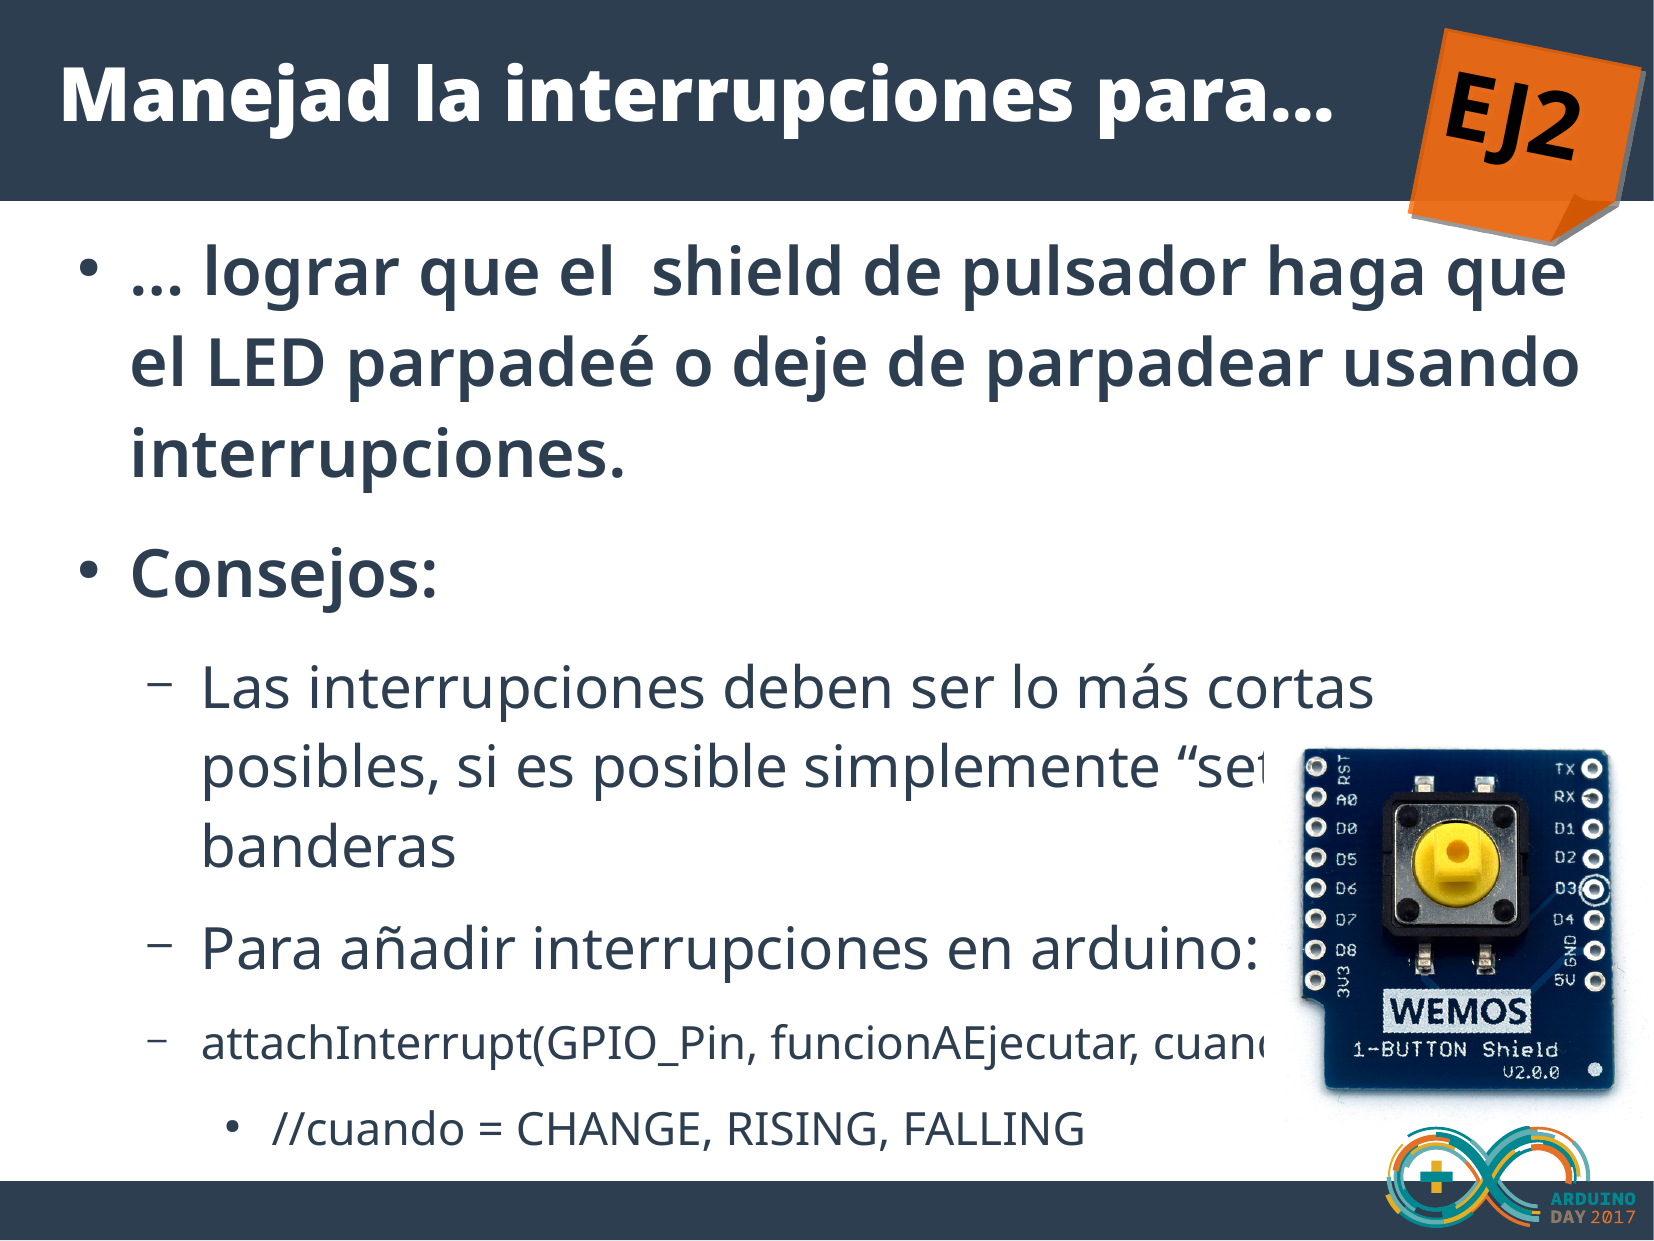

# Manejad la interrupciones para...
EJ2
… lograr que el shield de pulsador haga que el LED parpadeé o deje de parpadear usando interrupciones.
Consejos:
Las interrupciones deben ser lo más cortas posibles, si es posible simplemente “seteando” banderas
Para añadir interrupciones en arduino:
attachInterrupt(GPIO_Pin, funcionAEjecutar, cuando);
//cuando = CHANGE, RISING, FALLING